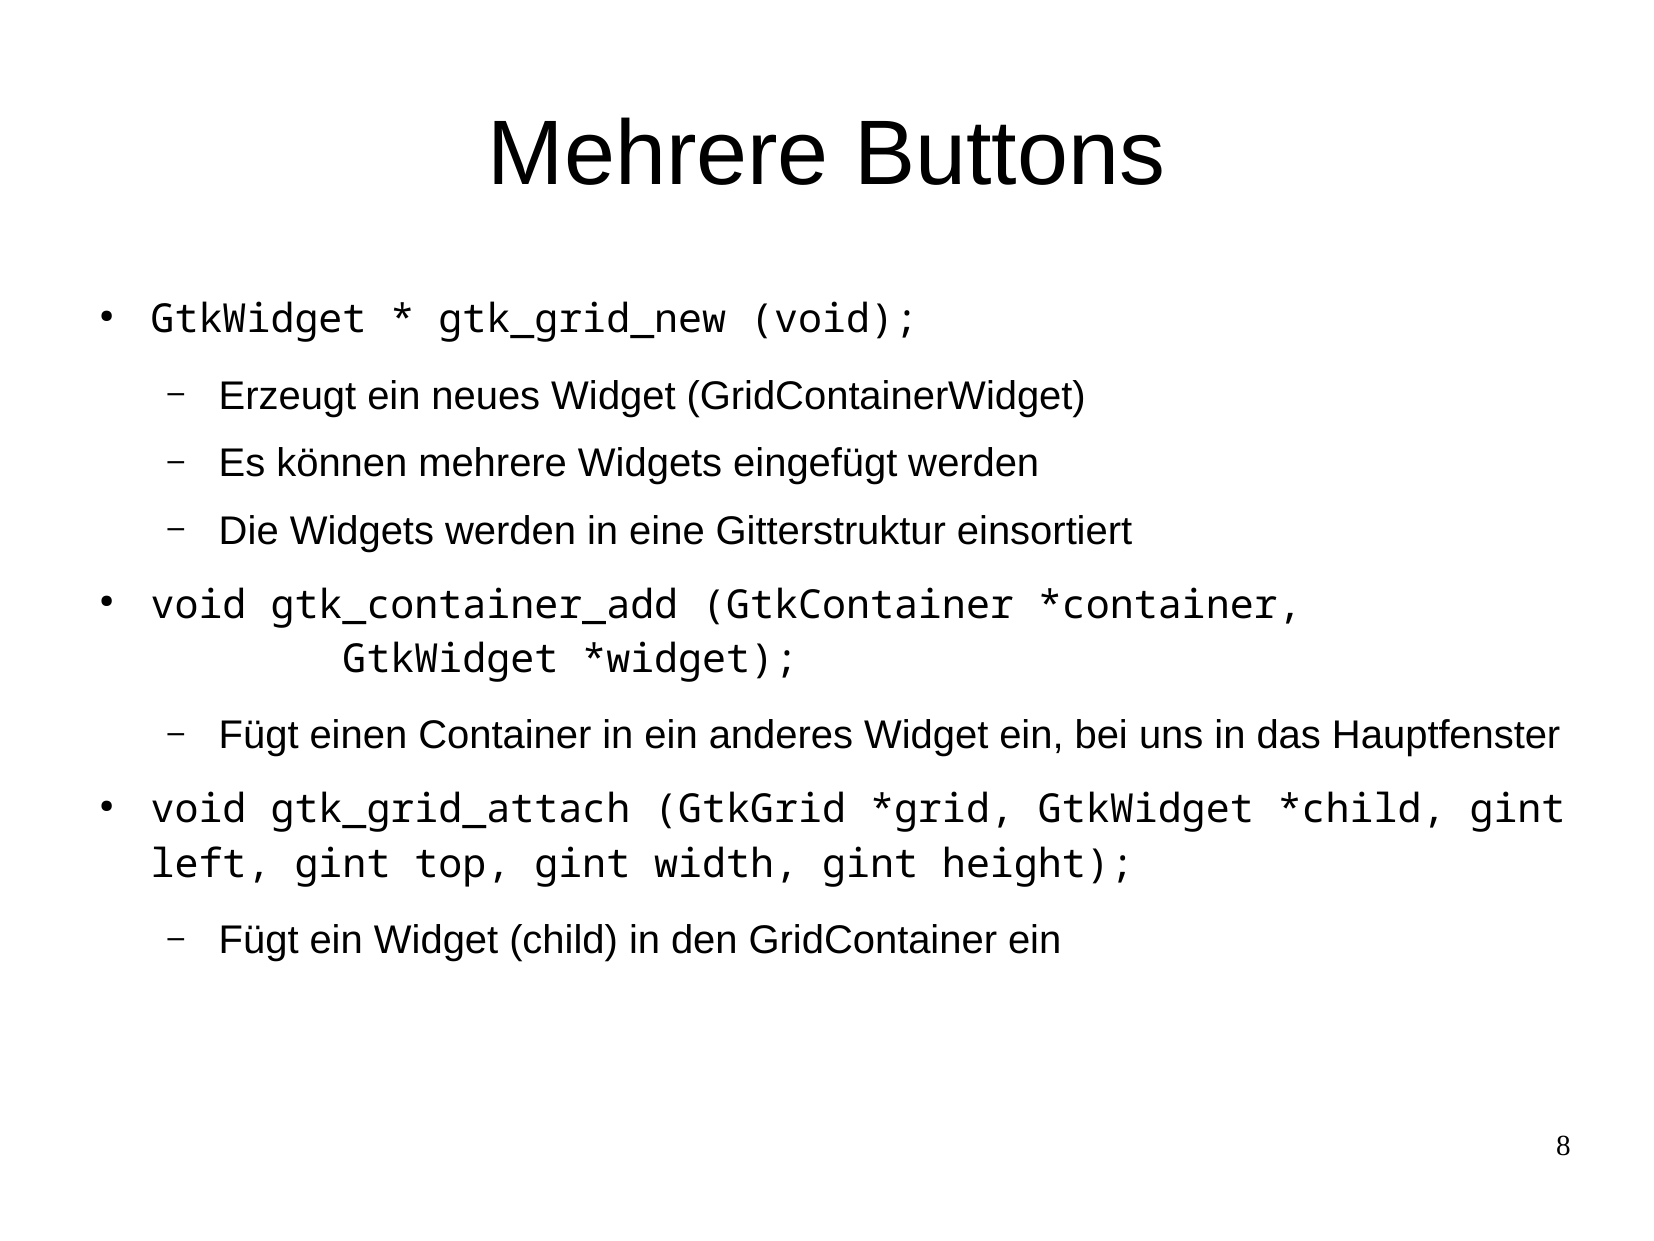

# Mehrere Buttons
GtkWidget * gtk_grid_new (void);
Erzeugt ein neues Widget (GridContainerWidget)
Es können mehrere Widgets eingefügt werden
Die Widgets werden in eine Gitterstruktur einsortiert
void gtk_container_add (GtkContainer *container, GtkWidget *widget);
Fügt einen Container in ein anderes Widget ein, bei uns in das Hauptfenster
void gtk_grid_attach (GtkGrid *grid, GtkWidget *child, gint left, gint top, gint width, gint height);
Fügt ein Widget (child) in den GridContainer ein
8